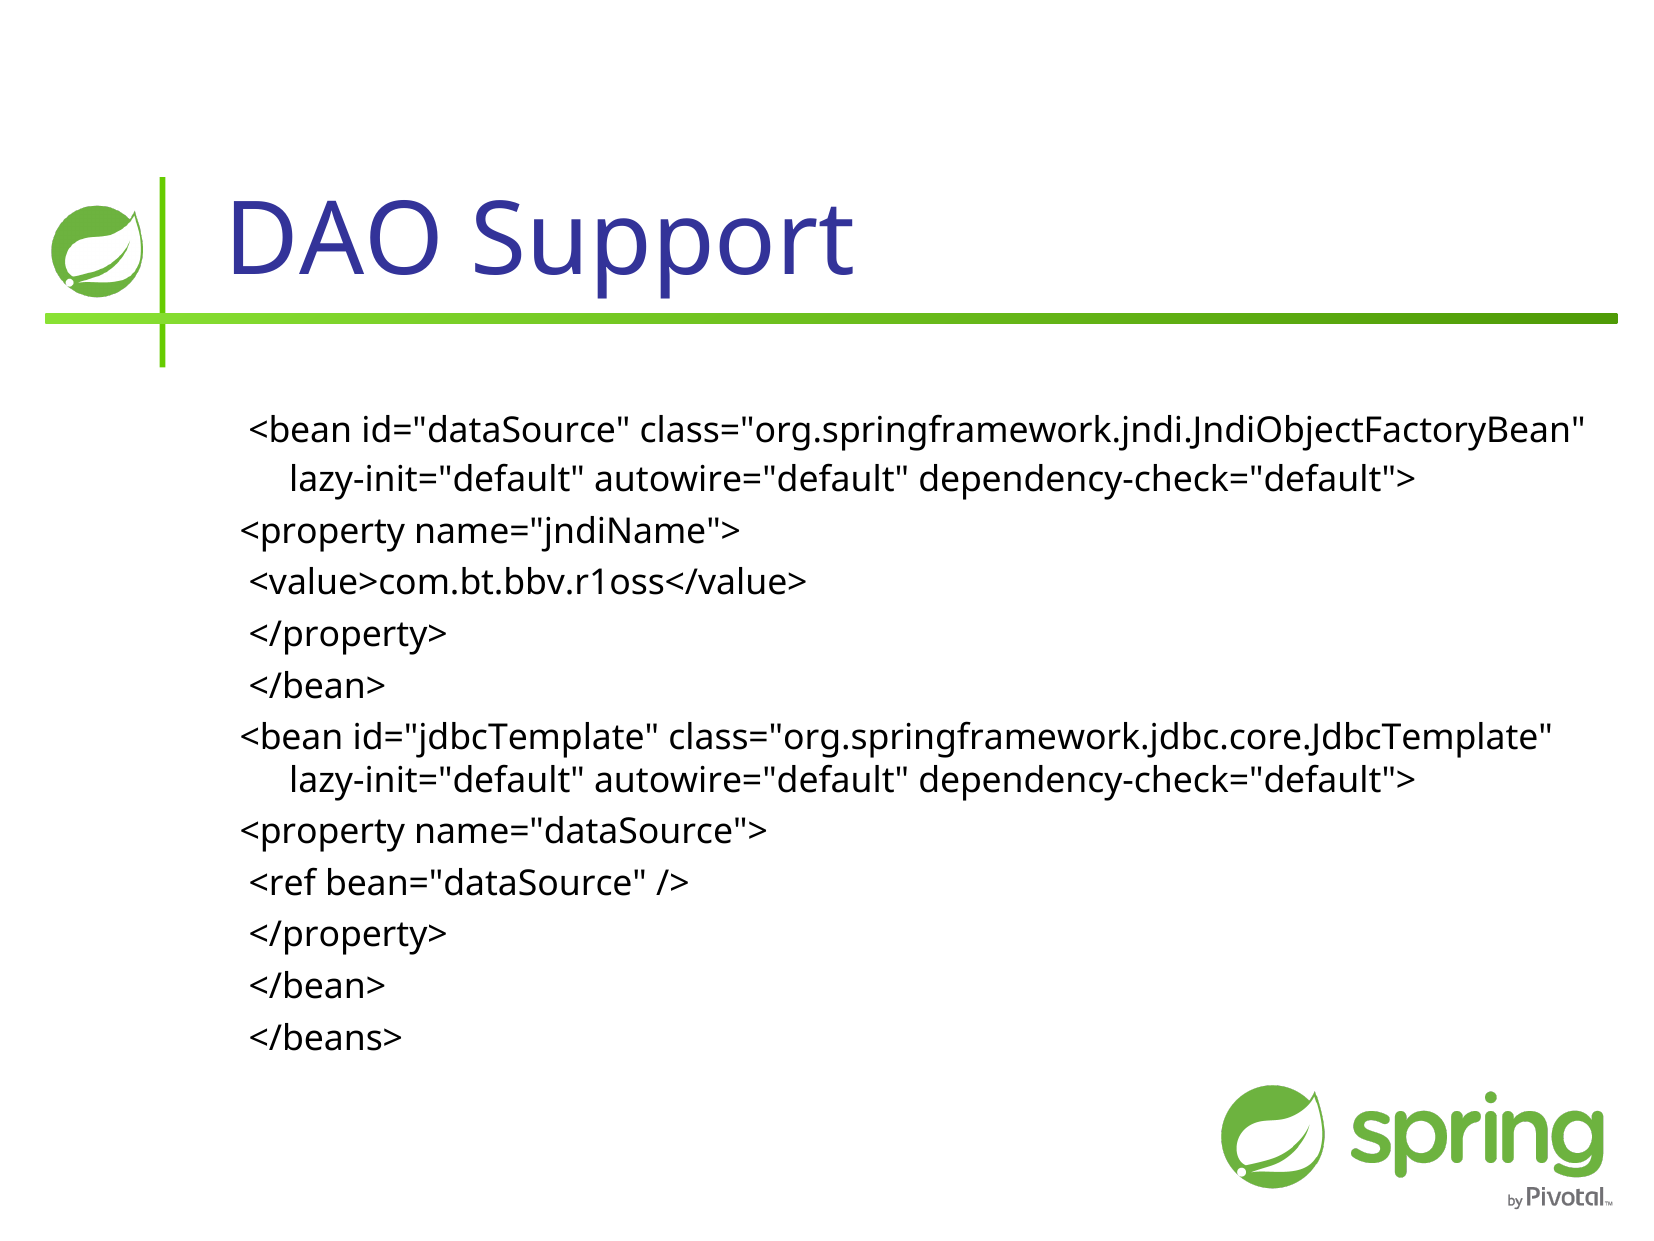

# DAO Support
 <bean id="dataSource" class="org.springframework.jndi.JndiObjectFactoryBean" lazy-init="default" autowire="default" dependency-check="default">
 <property name="jndiName">
 <value>com.bt.bbv.r1oss</value>
 </property>
 </bean>
 <bean id="jdbcTemplate" class="org.springframework.jdbc.core.JdbcTemplate" lazy-init="default" autowire="default" dependency-check="default">
 <property name="dataSource">
 <ref bean="dataSource" />
 </property>
 </bean>
 </beans>